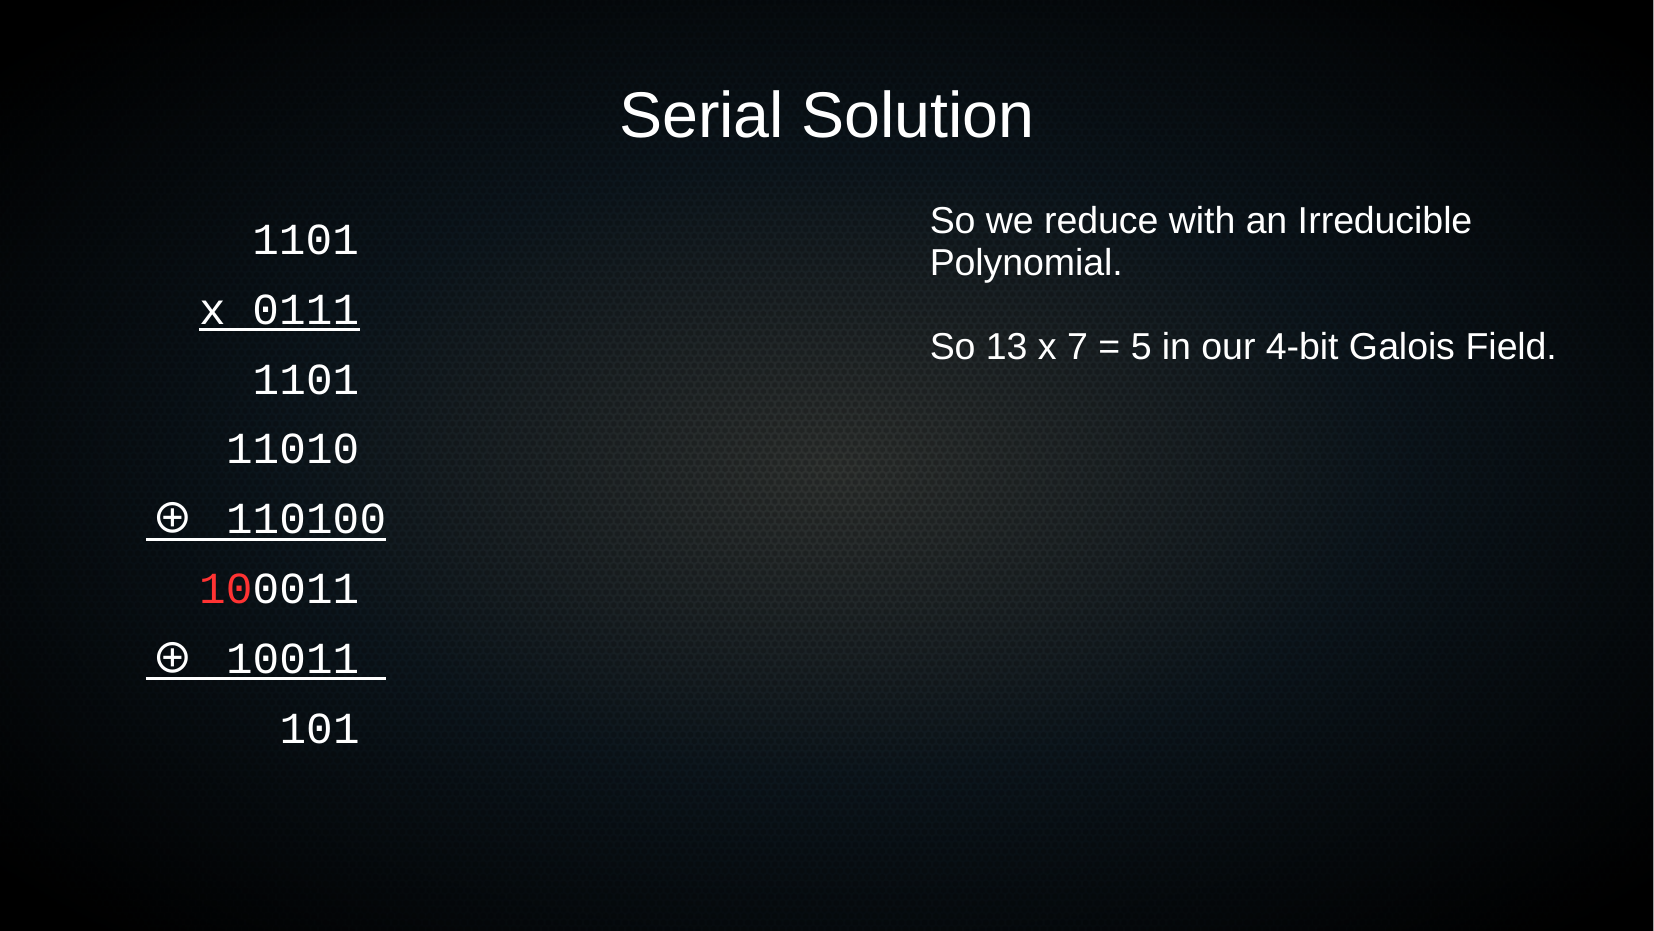

# Serial Solution
So we reduce with an Irreducible Polynomial.
So 13 x 7 = 5 in our 4-bit Galois Field.
 1101
 x 0111
 1101
 11010
⊕ 110100
 100011
⊕ 10011
 101